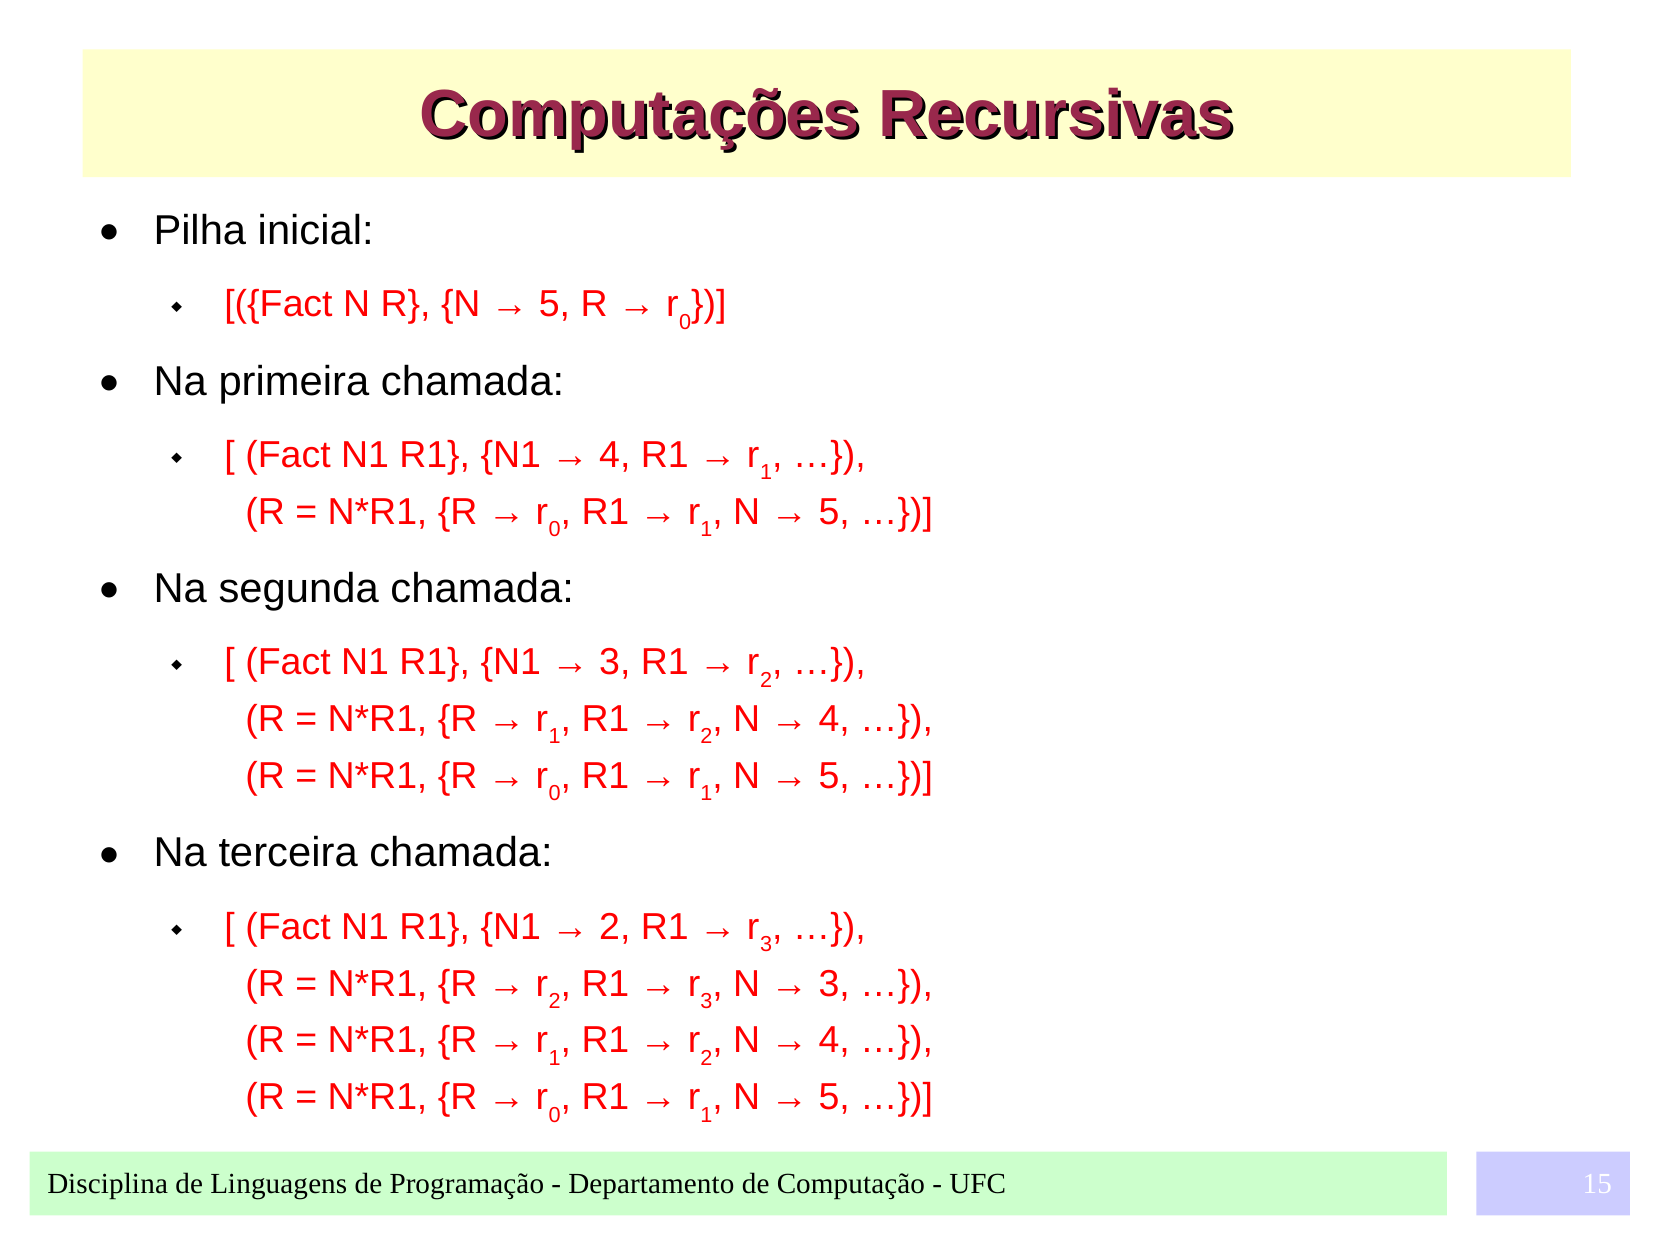

# Computações Recursivas
Pilha inicial:
[({Fact N R}, {N → 5, R → r0})]
Na primeira chamada:
[ (Fact N1 R1}, {N1 → 4, R1 → r1, …}),
 (R = N*R1, {R → r0, R1 → r1, N → 5, …})]
Na segunda chamada:
[ (Fact N1 R1}, {N1 → 3, R1 → r2, …}),
 (R = N*R1, {R → r1, R1 → r2, N → 4, …}),
 (R = N*R1, {R → r0, R1 → r1, N → 5, …})]
Na terceira chamada:
[ (Fact N1 R1}, {N1 → 2, R1 → r3, …}),
 (R = N*R1, {R → r2, R1 → r3, N → 3, …}),
 (R = N*R1, {R → r1, R1 → r2, N → 4, …}),
 (R = N*R1, {R → r0, R1 → r1, N → 5, …})]
Disciplina de Linguagens de Programação - Departamento de Computação - UFC
15